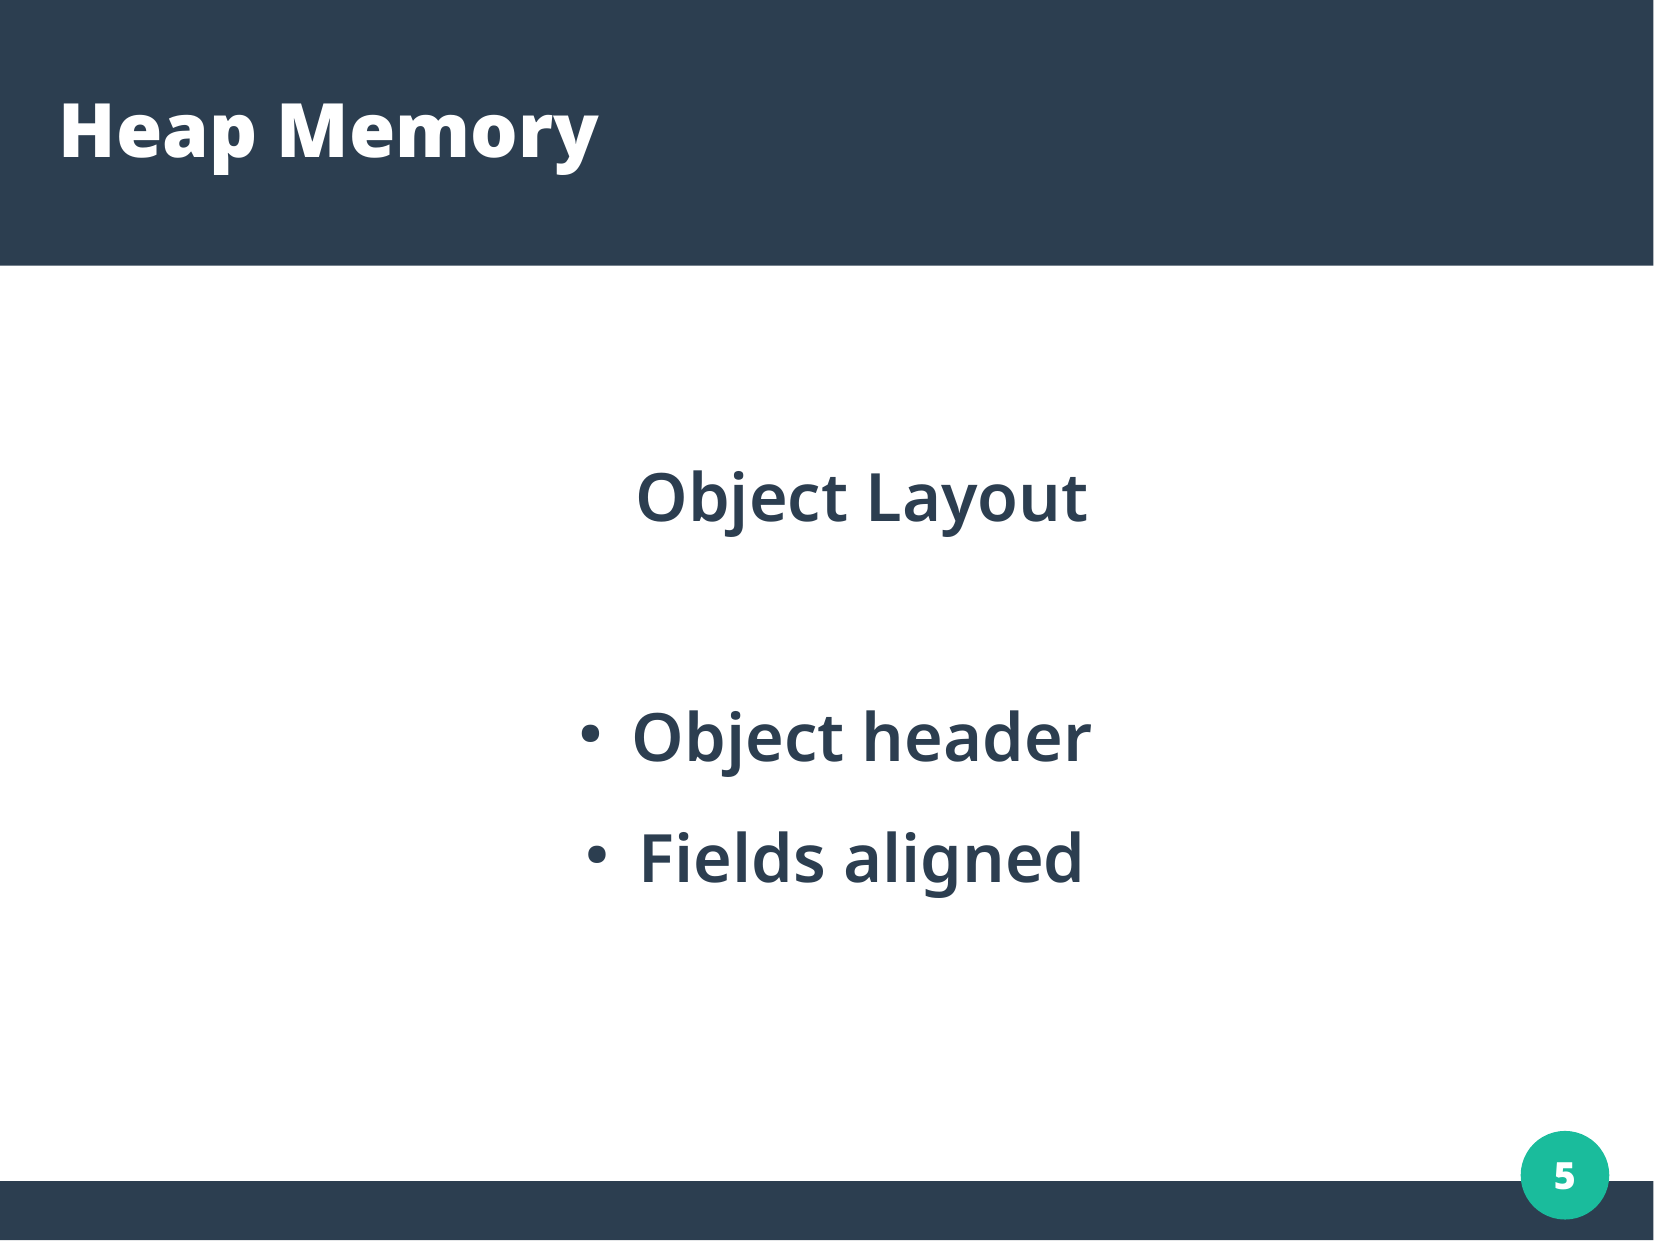

# Heap Memory
Object Layout
Object header
Fields aligned
5